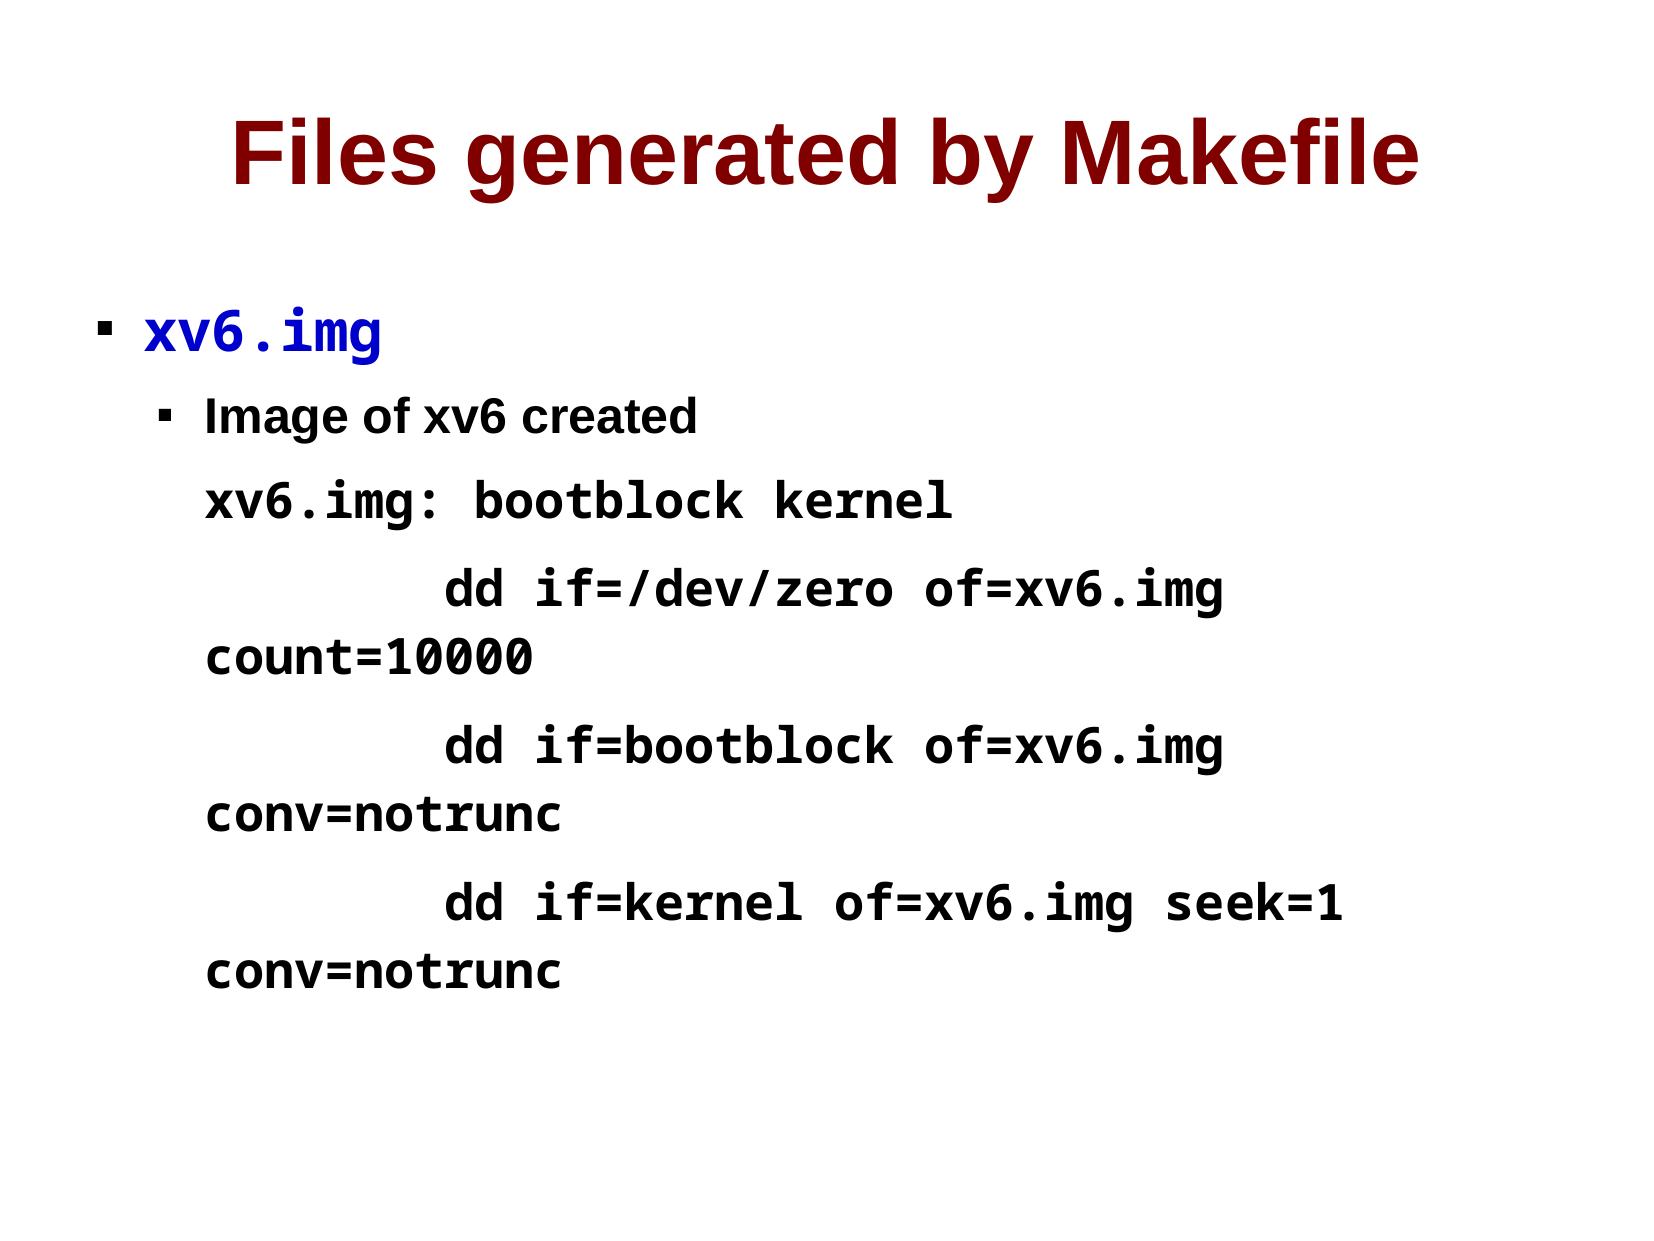

# Files generated by Makefile
xv6.img
Image of xv6 created
xv6.img: bootblock kernel
 dd if=/dev/zero of=xv6.img count=10000
 dd if=bootblock of=xv6.img conv=notrunc
 dd if=kernel of=xv6.img seek=1 conv=notrunc